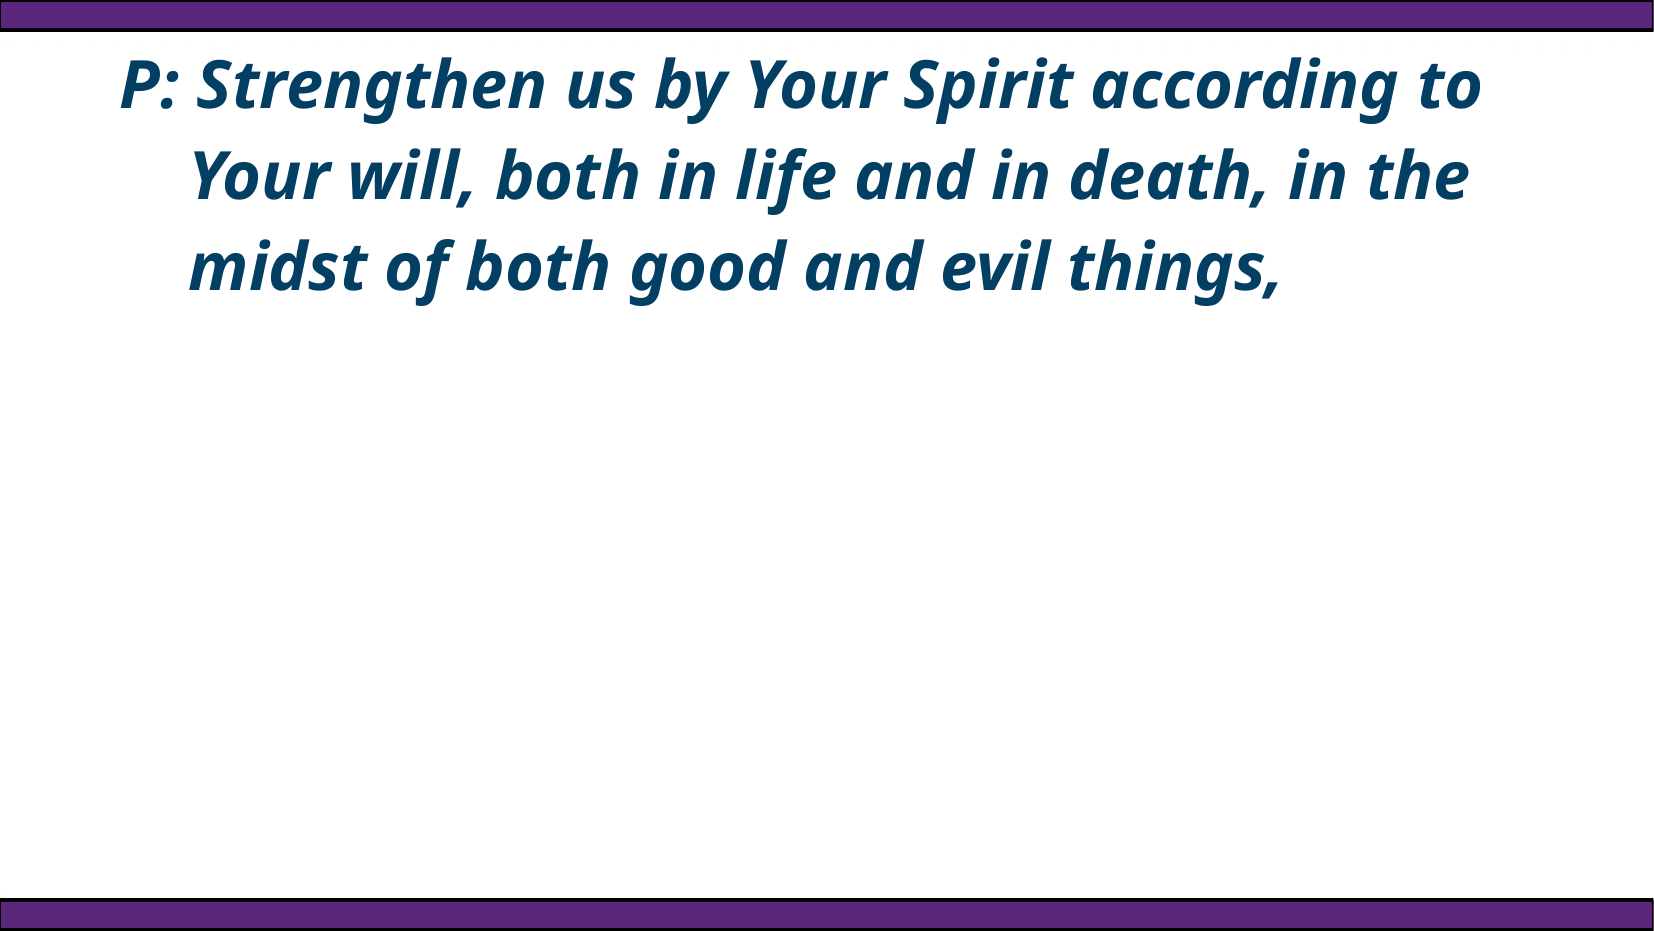

P: Strengthen us by Your Spirit according to
 Your will, both in life and in death, in the
 midst of both good and evil things,